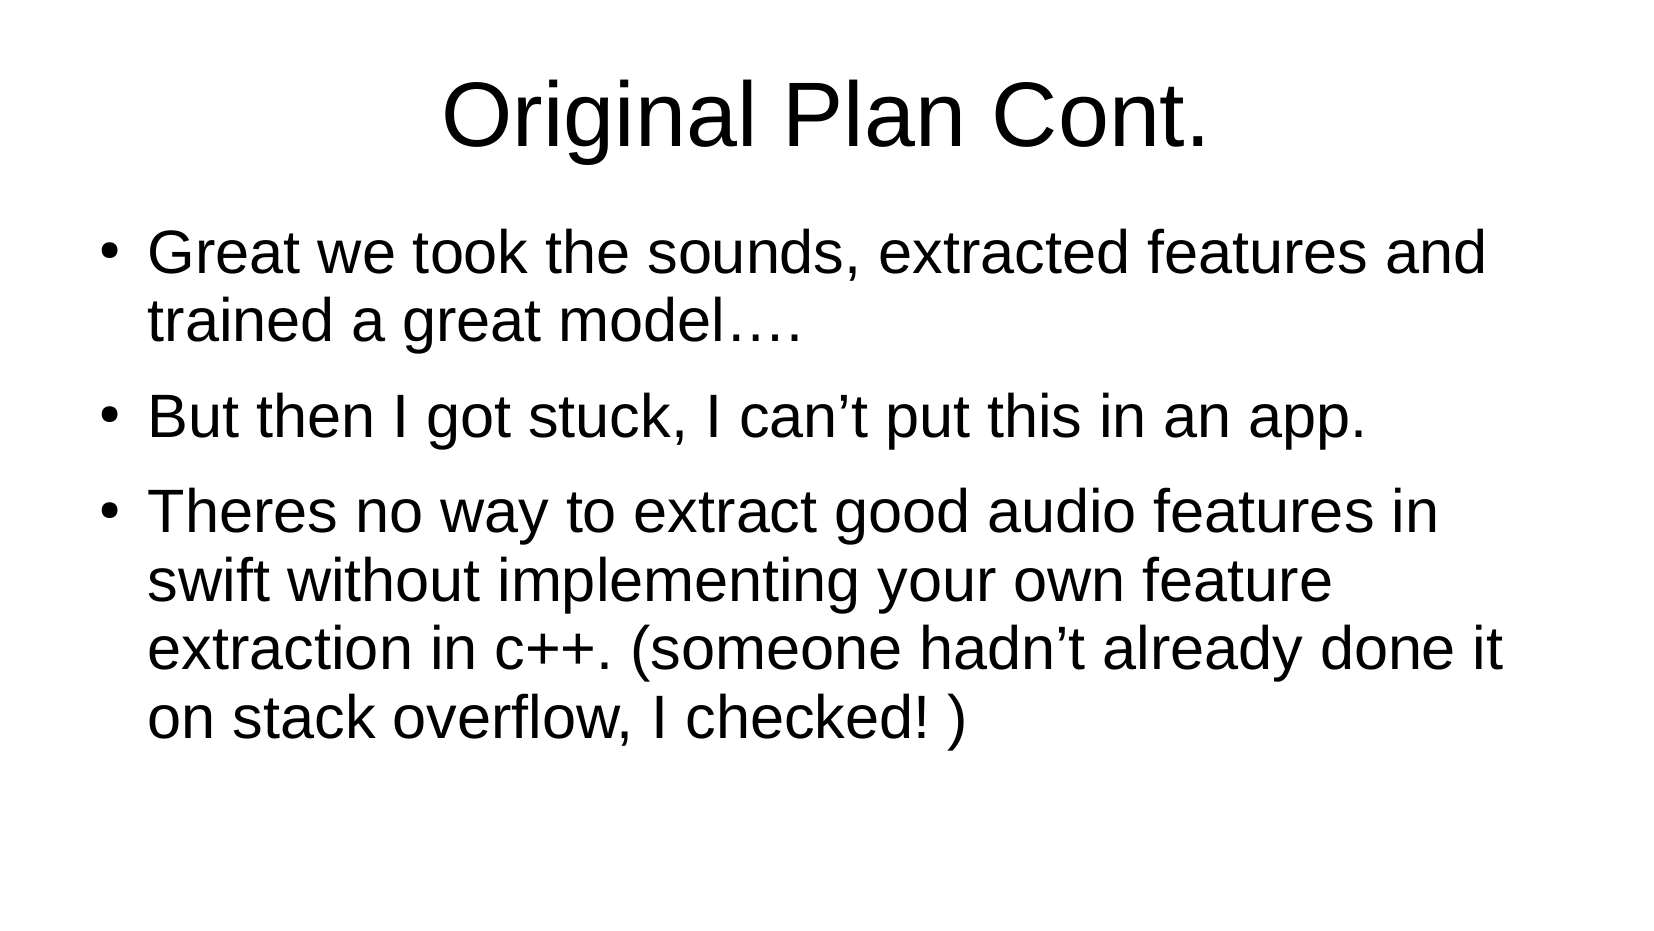

# Original Plan Cont.
Great we took the sounds, extracted features and trained a great model….
But then I got stuck, I can’t put this in an app.
Theres no way to extract good audio features in swift without implementing your own feature extraction in c++. (someone hadn’t already done it on stack overflow, I checked! )